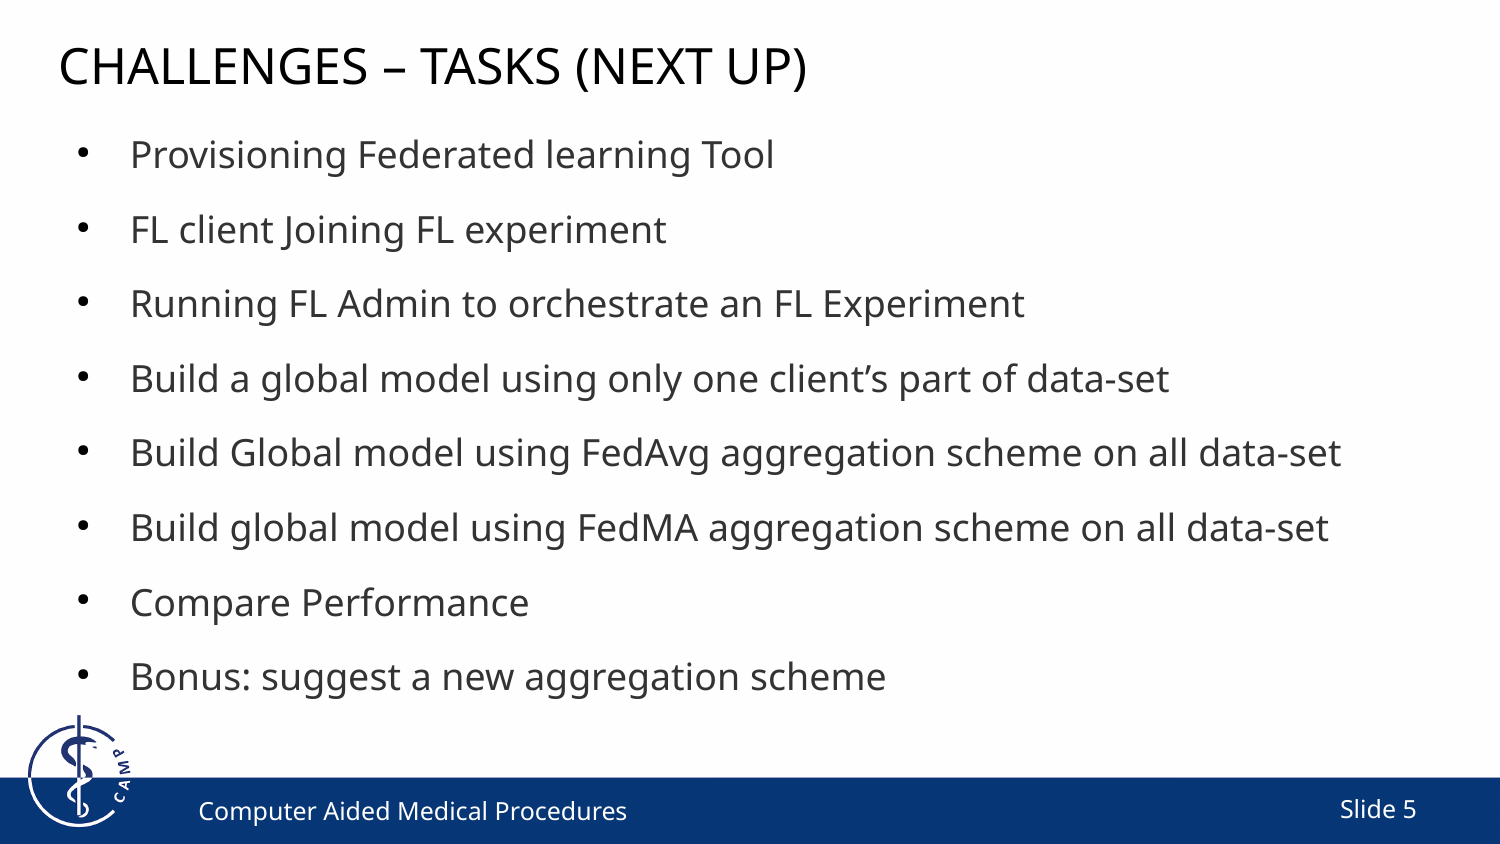

# CHALLENGES – TASKS (NEXT UP)
Provisioning Federated learning Tool
FL client Joining FL experiment
Running FL Admin to orchestrate an FL Experiment
Build a global model using only one client’s part of data-set
Build Global model using FedAvg aggregation scheme on all data-set
Build global model using FedMA aggregation scheme on all data-set
Compare Performance
Bonus: suggest a new aggregation scheme
Computer Aided Medical Procedures
Slide